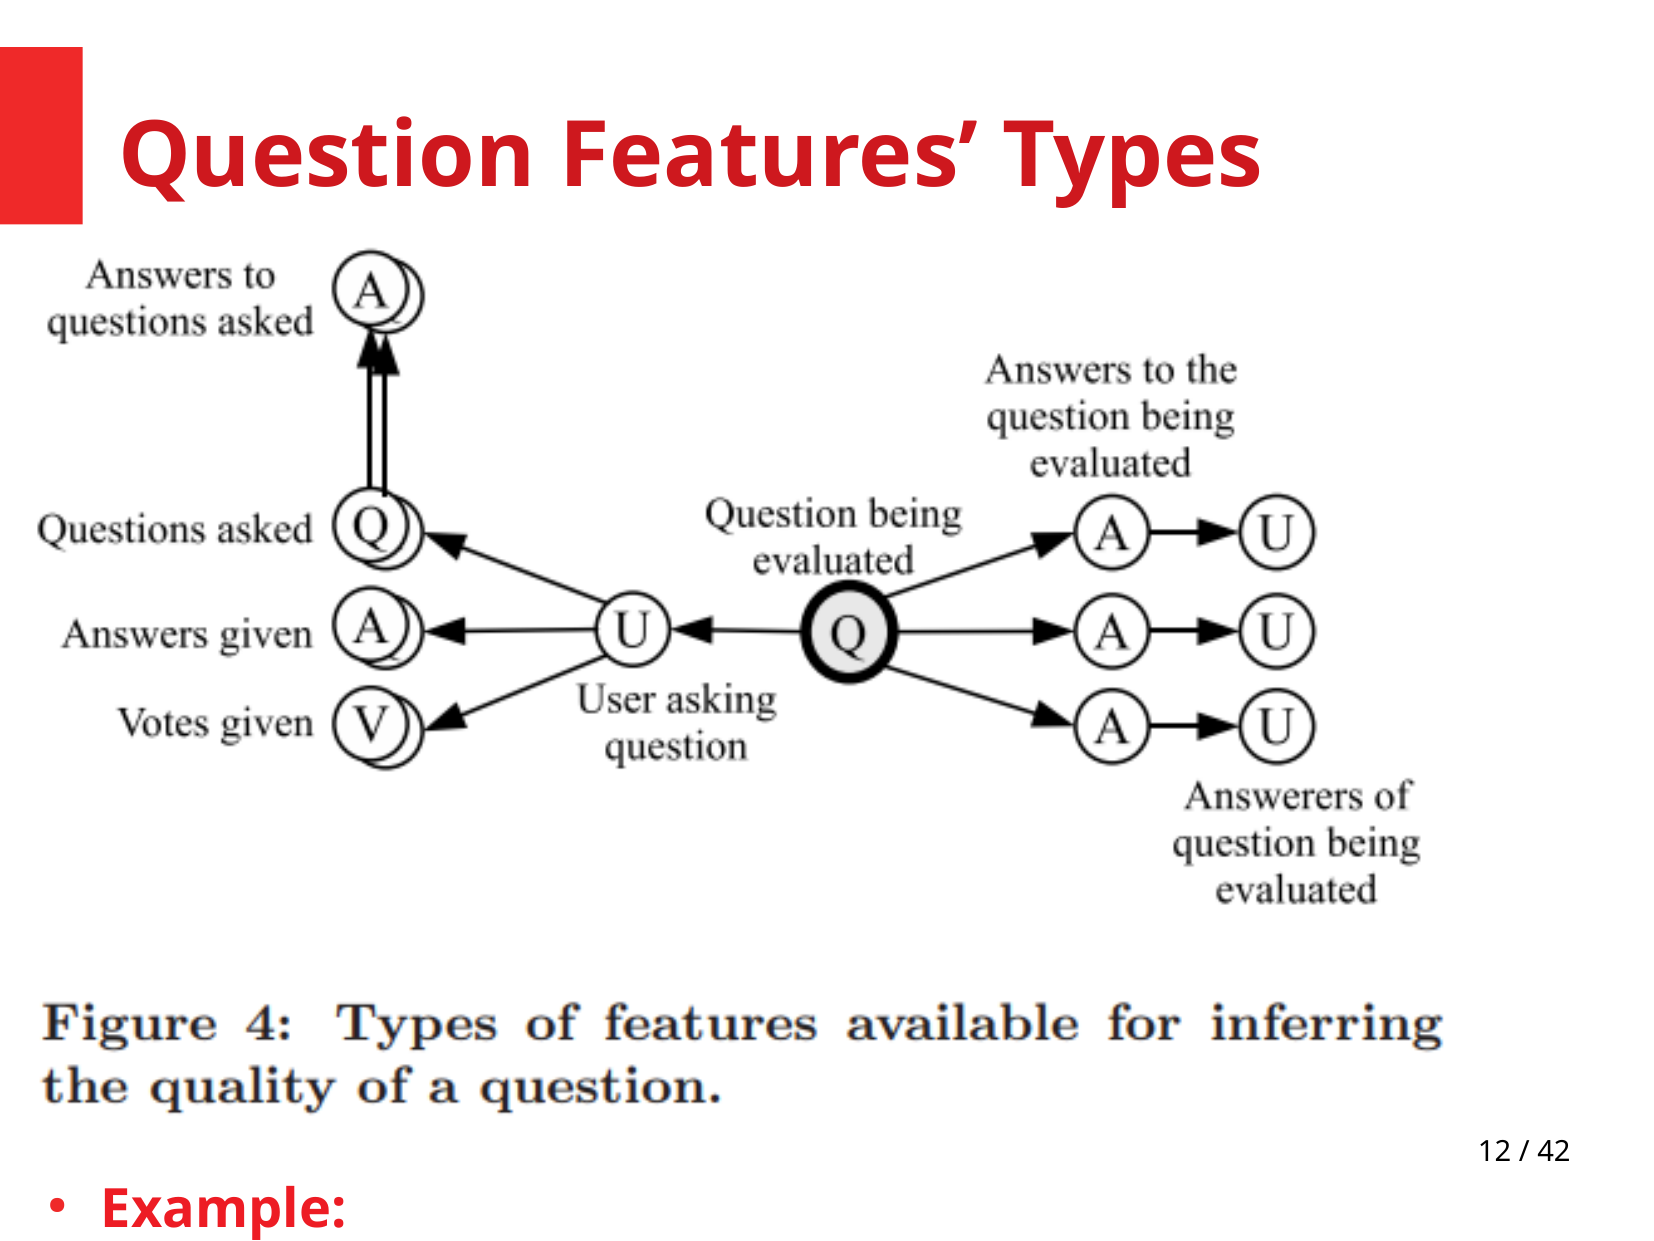

# Question Features’ Types
12
Example: AU